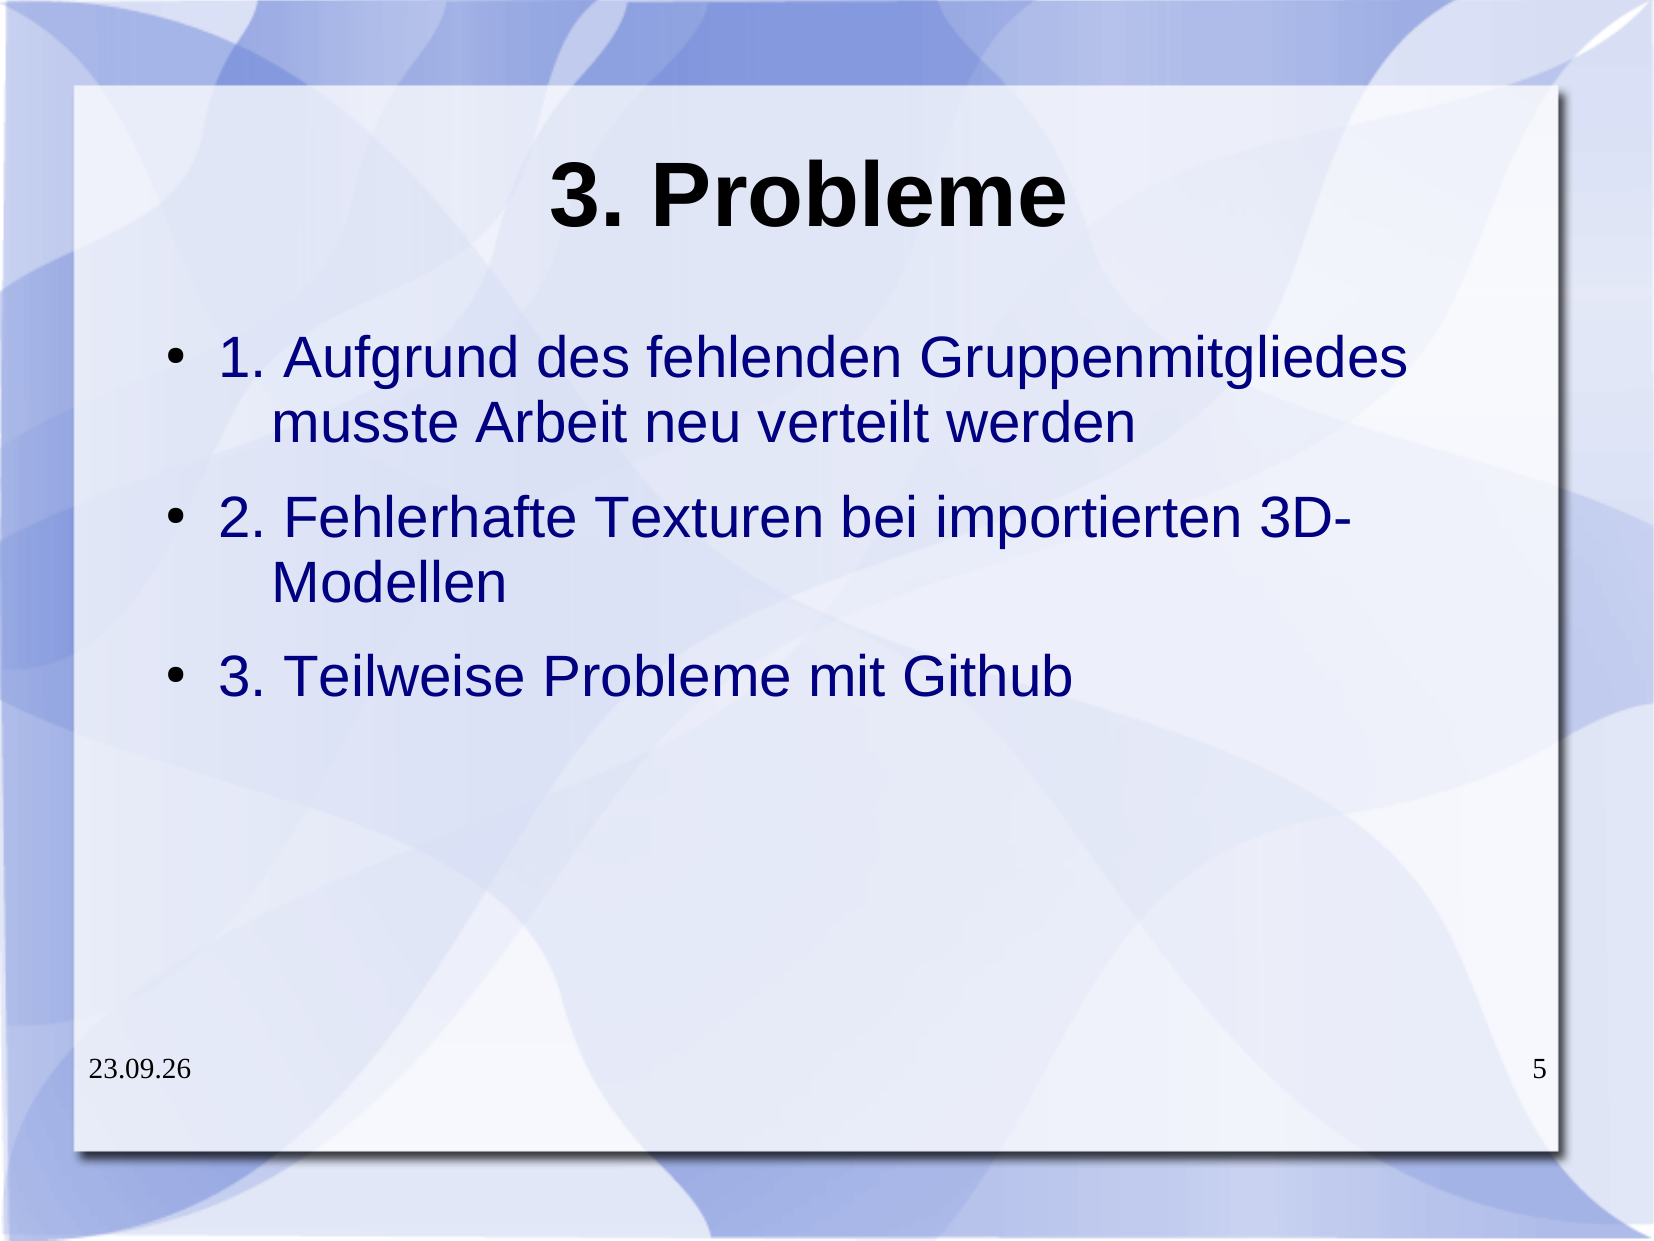

# 3. Probleme
1. Aufgrund des fehlenden Gruppenmitgliedes musste Arbeit neu verteilt werden
2. Fehlerhafte Texturen bei importierten 3D-Modellen
3. Teilweise Probleme mit Github
5